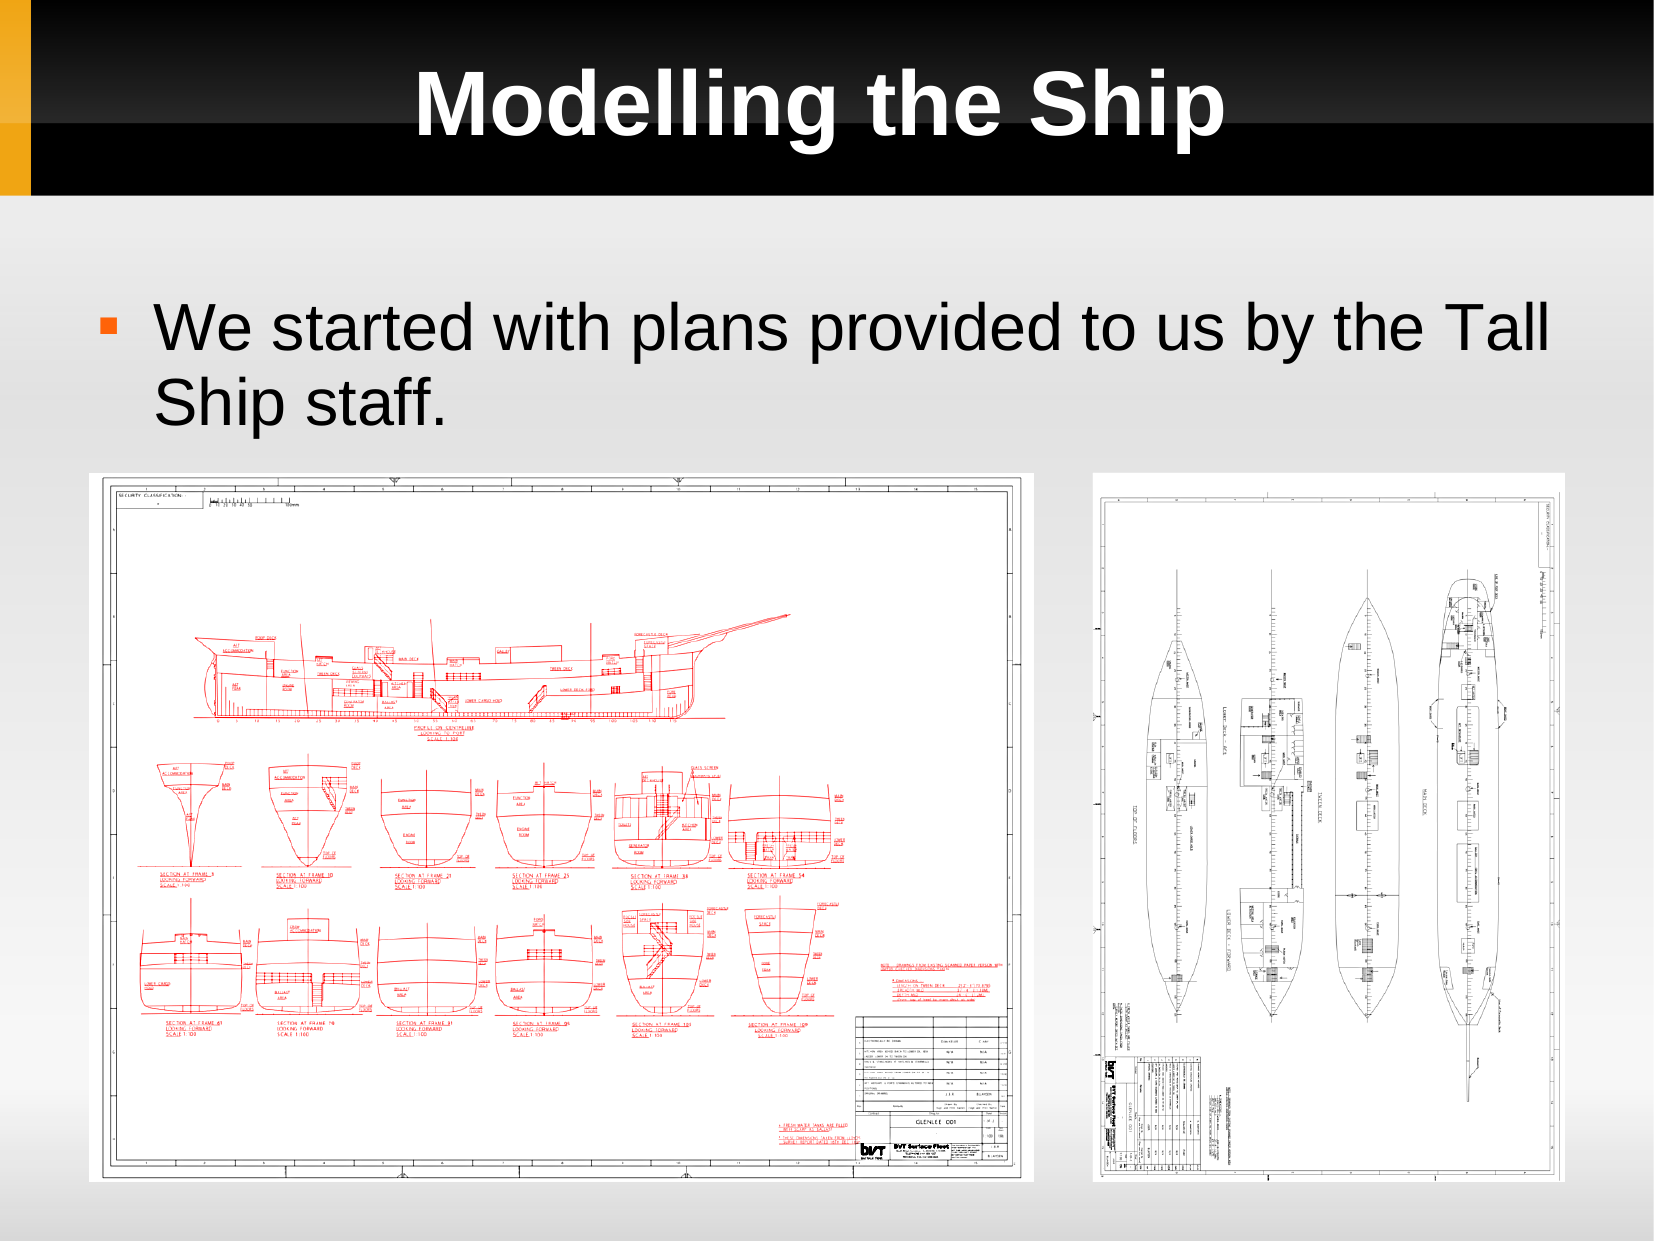

# Modelling the Ship
We started with plans provided to us by the Tall Ship staff.